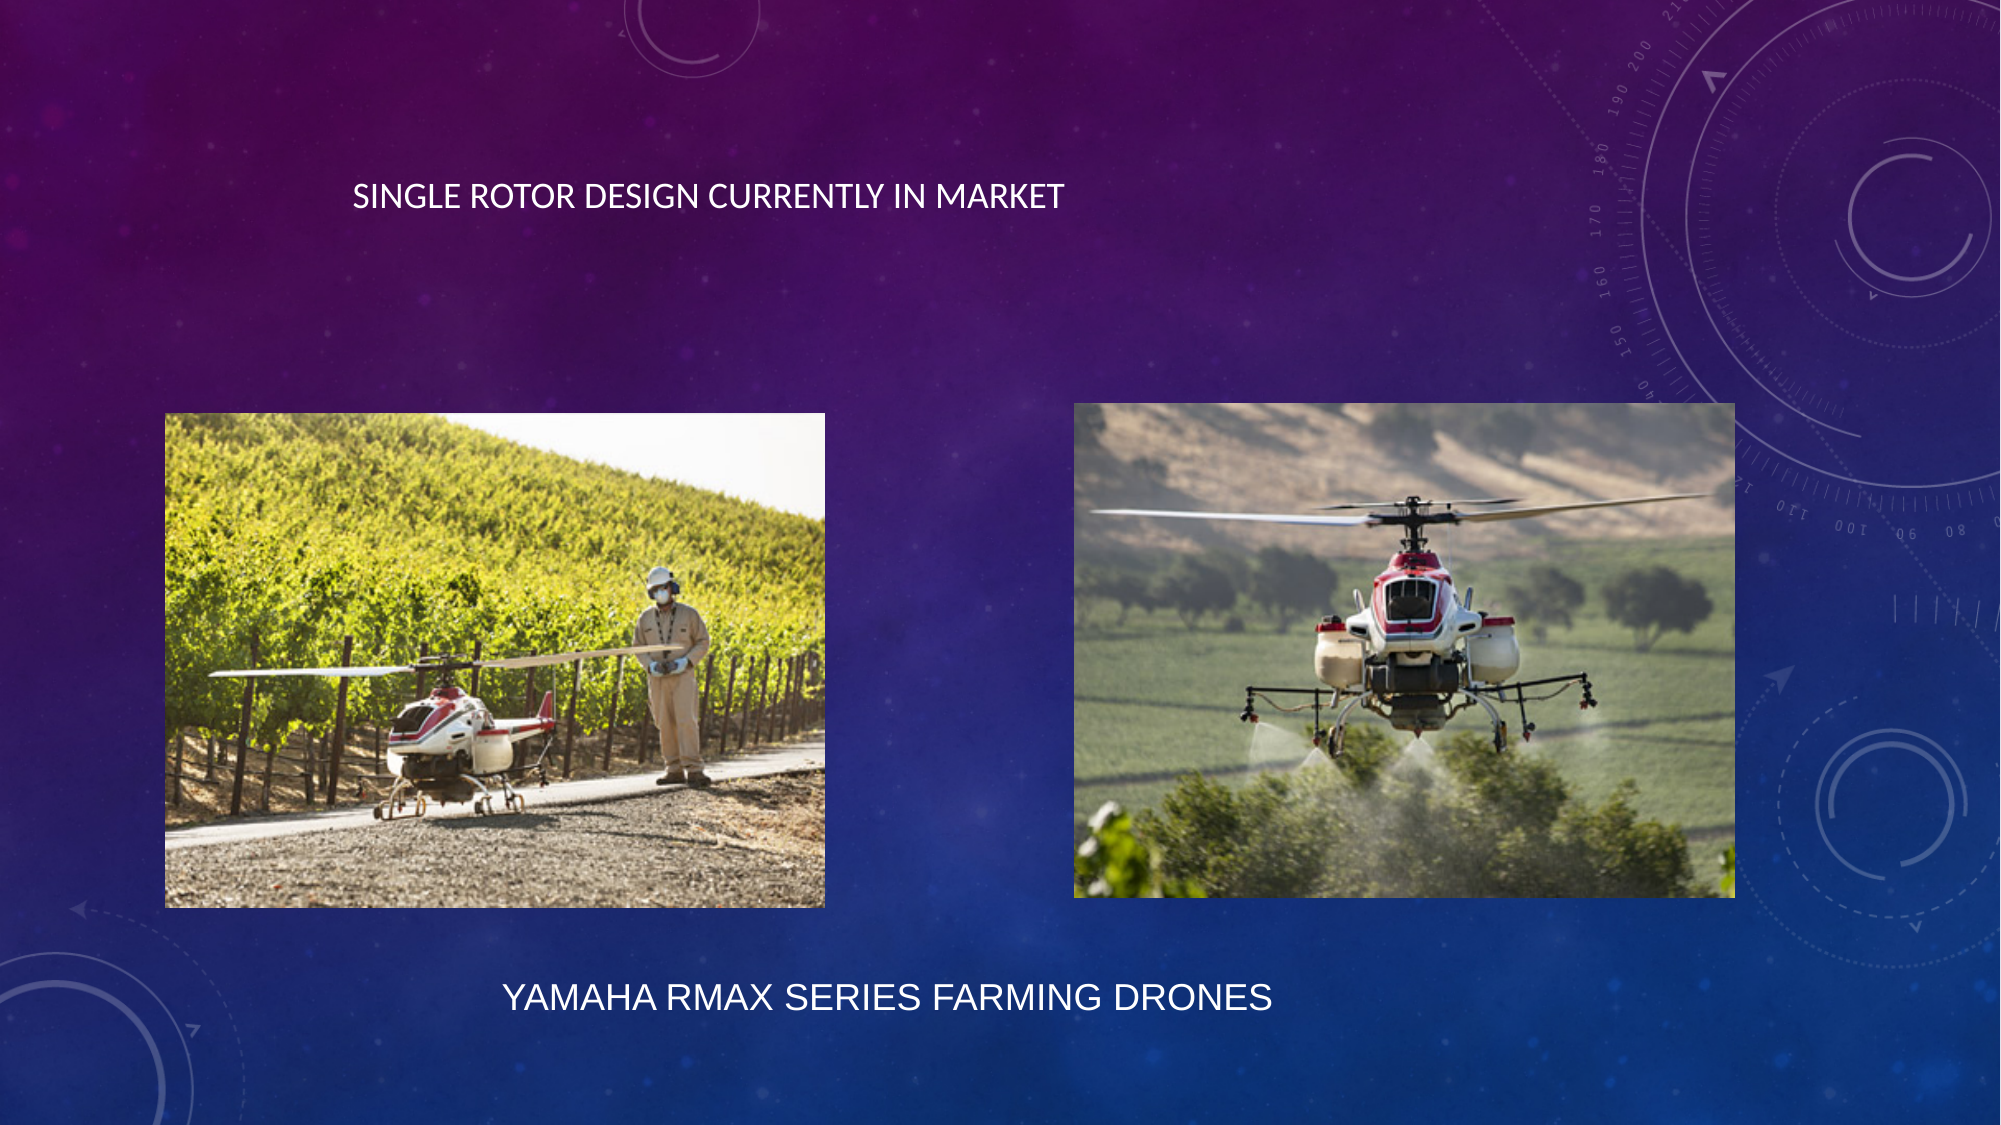

# SINGLE ROTOR DESIGN CURRENTLY IN MARKET
 YAMAHA RMAX SERIES FARMING DRONES